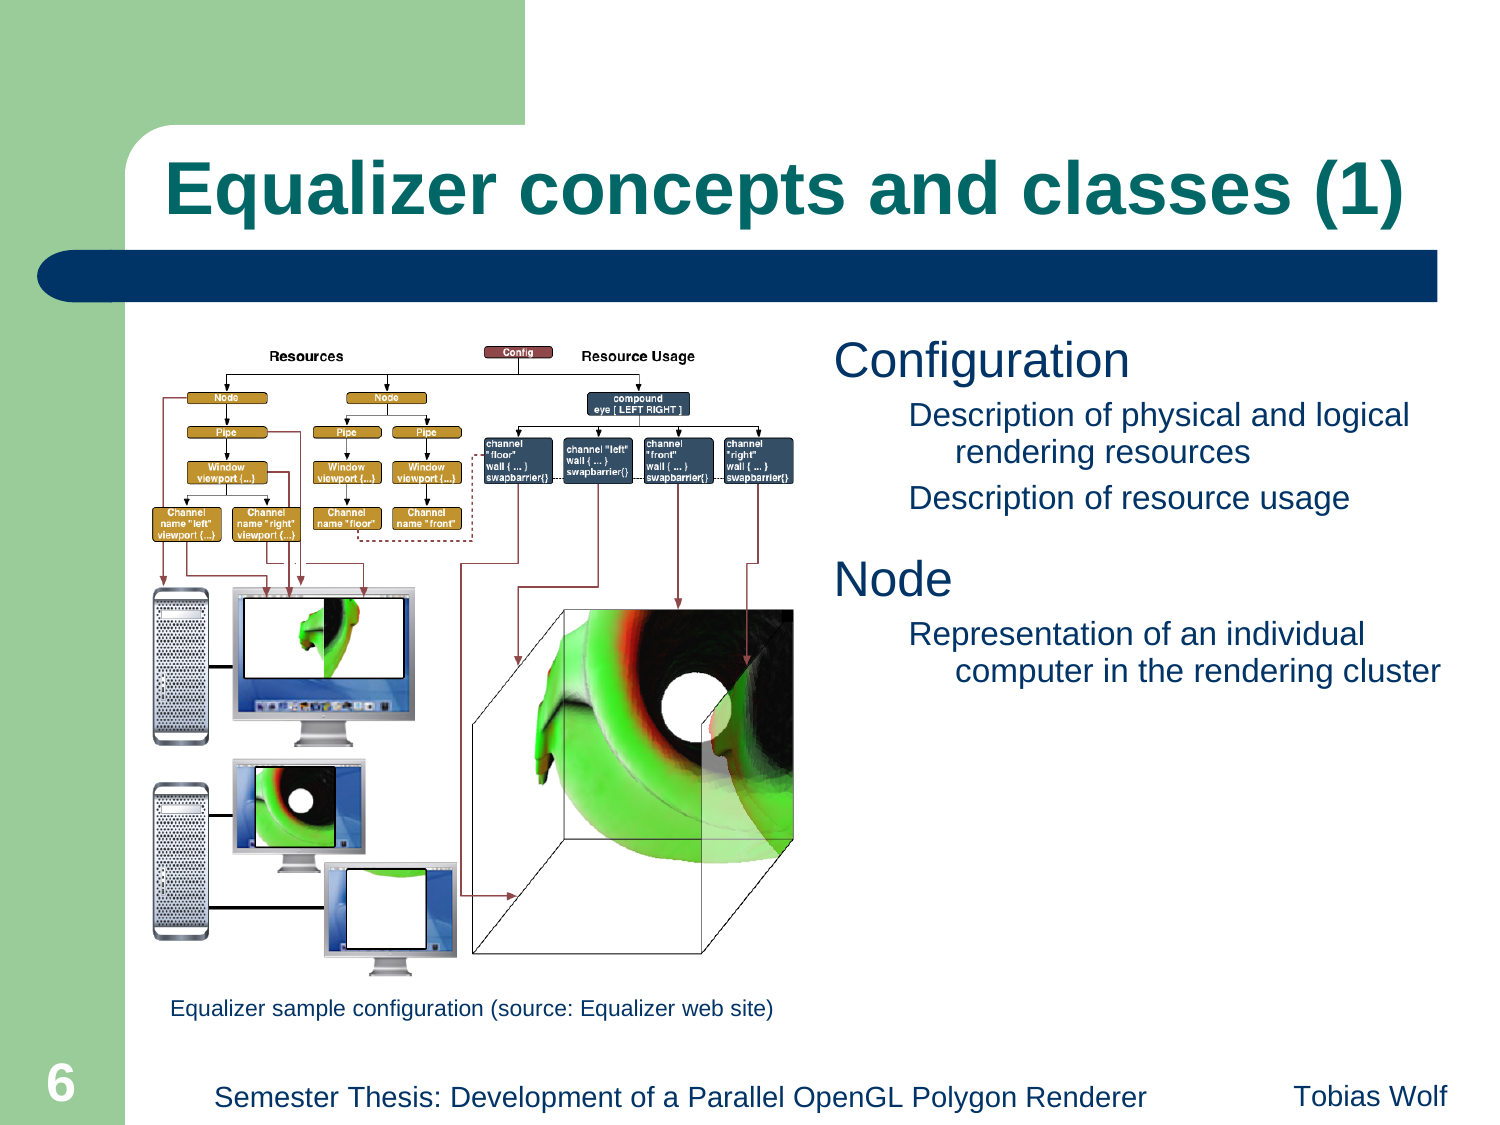

# Equalizer concepts and classes (1)
Configuration
Description of physical and logical rendering resources
Description of resource usage
Node
Representation of an individual computer in the rendering cluster
6
Equalizer sample configuration (source: Equalizer web site)
Tobias Wolf
Semester Thesis: Development of a Parallel OpenGL Polygon Renderer